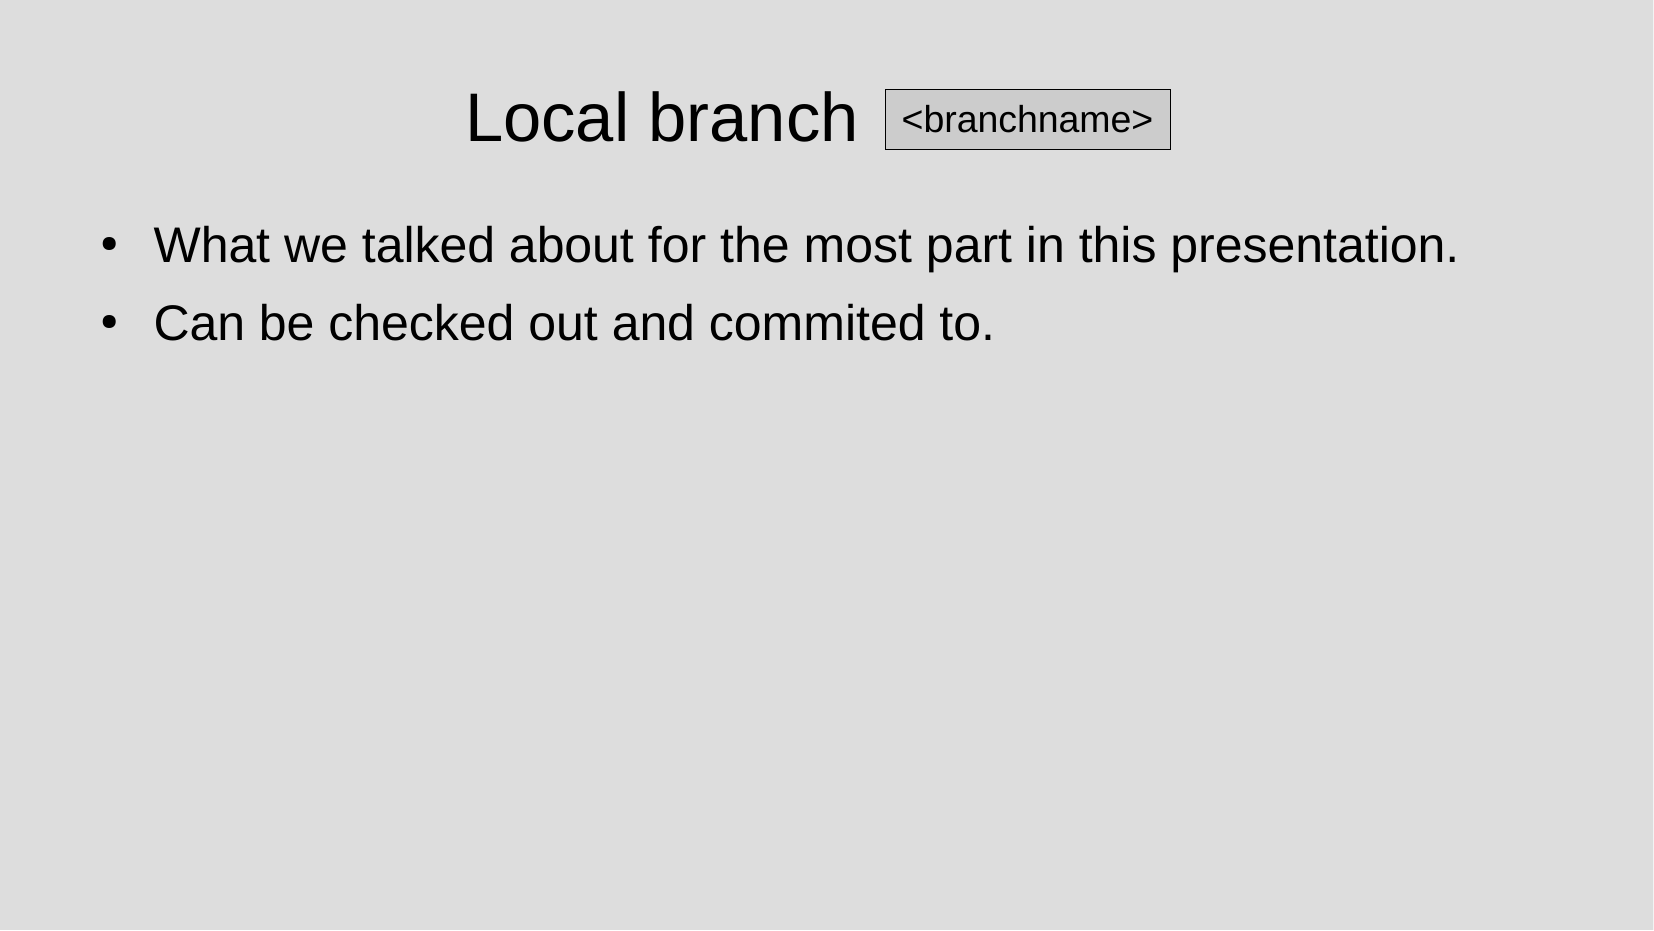

# Local branch
<branchname>
What we talked about for the most part in this presentation.
Can be checked out and commited to.